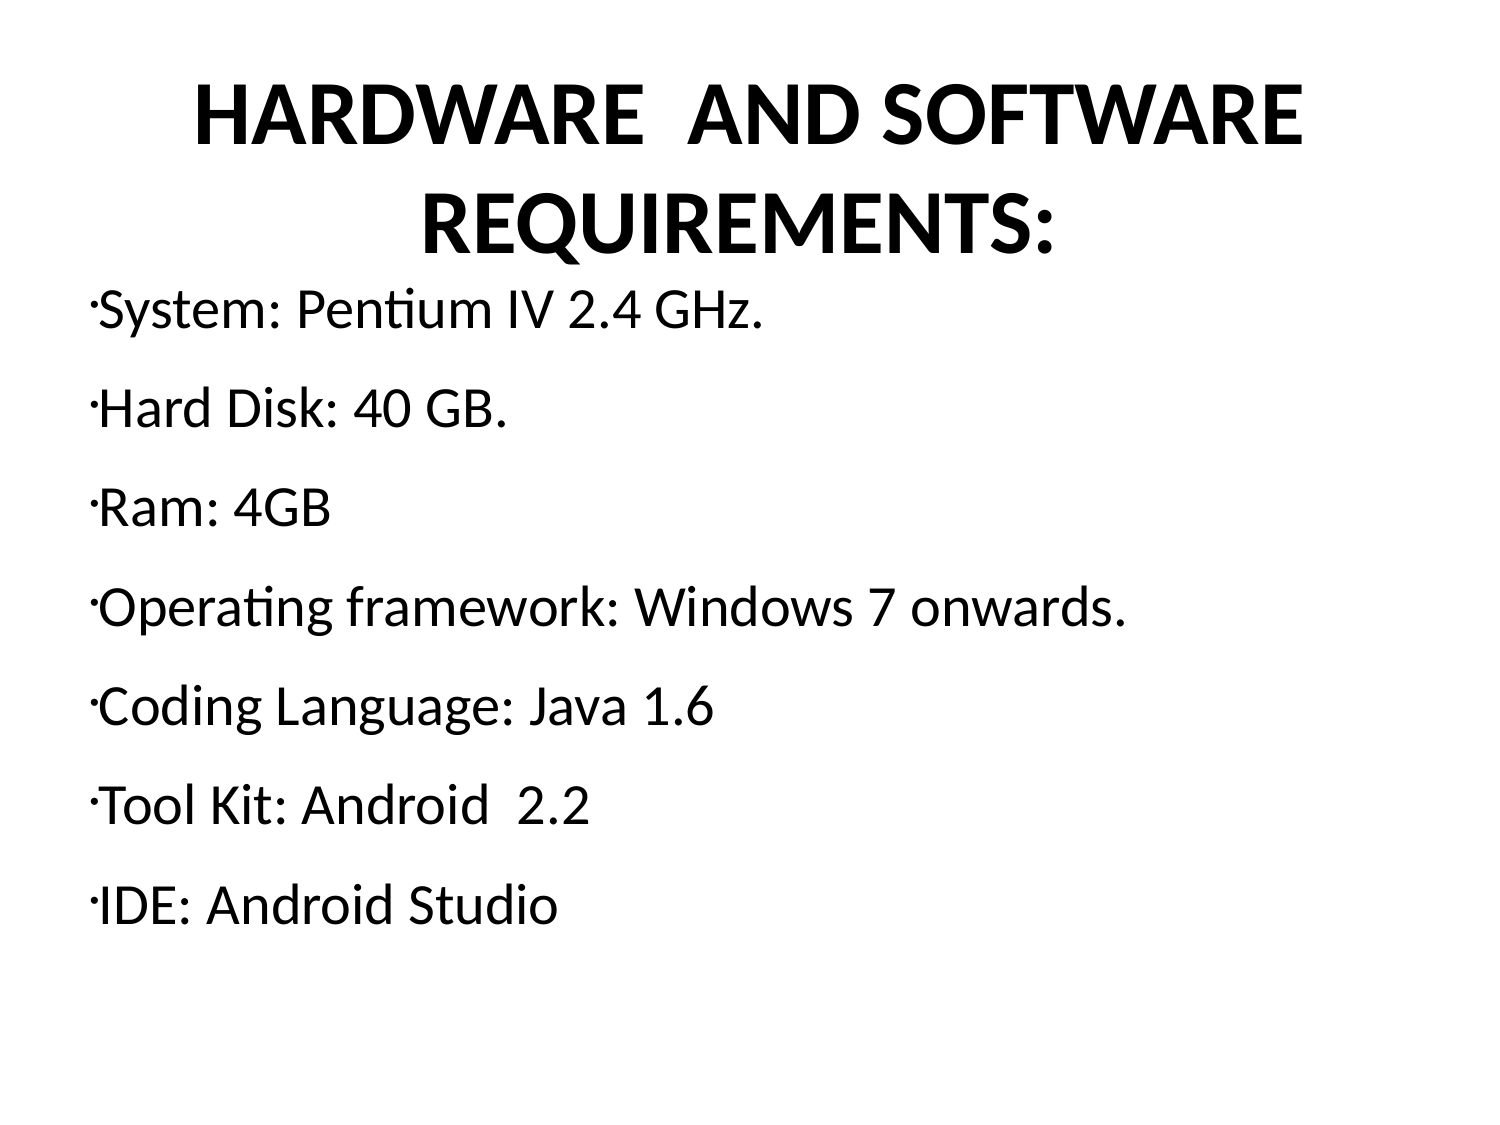

# HARDWARE AND SOFTWARE REQUIREMENTS:
System: Pentium IV 2.4 GHz.
Hard Disk: 40 GB.
Ram: 4GB
Operating framework: Windows 7 onwards.
Coding Language: Java 1.6
Tool Kit: Android 2.2
IDE: Android Studio